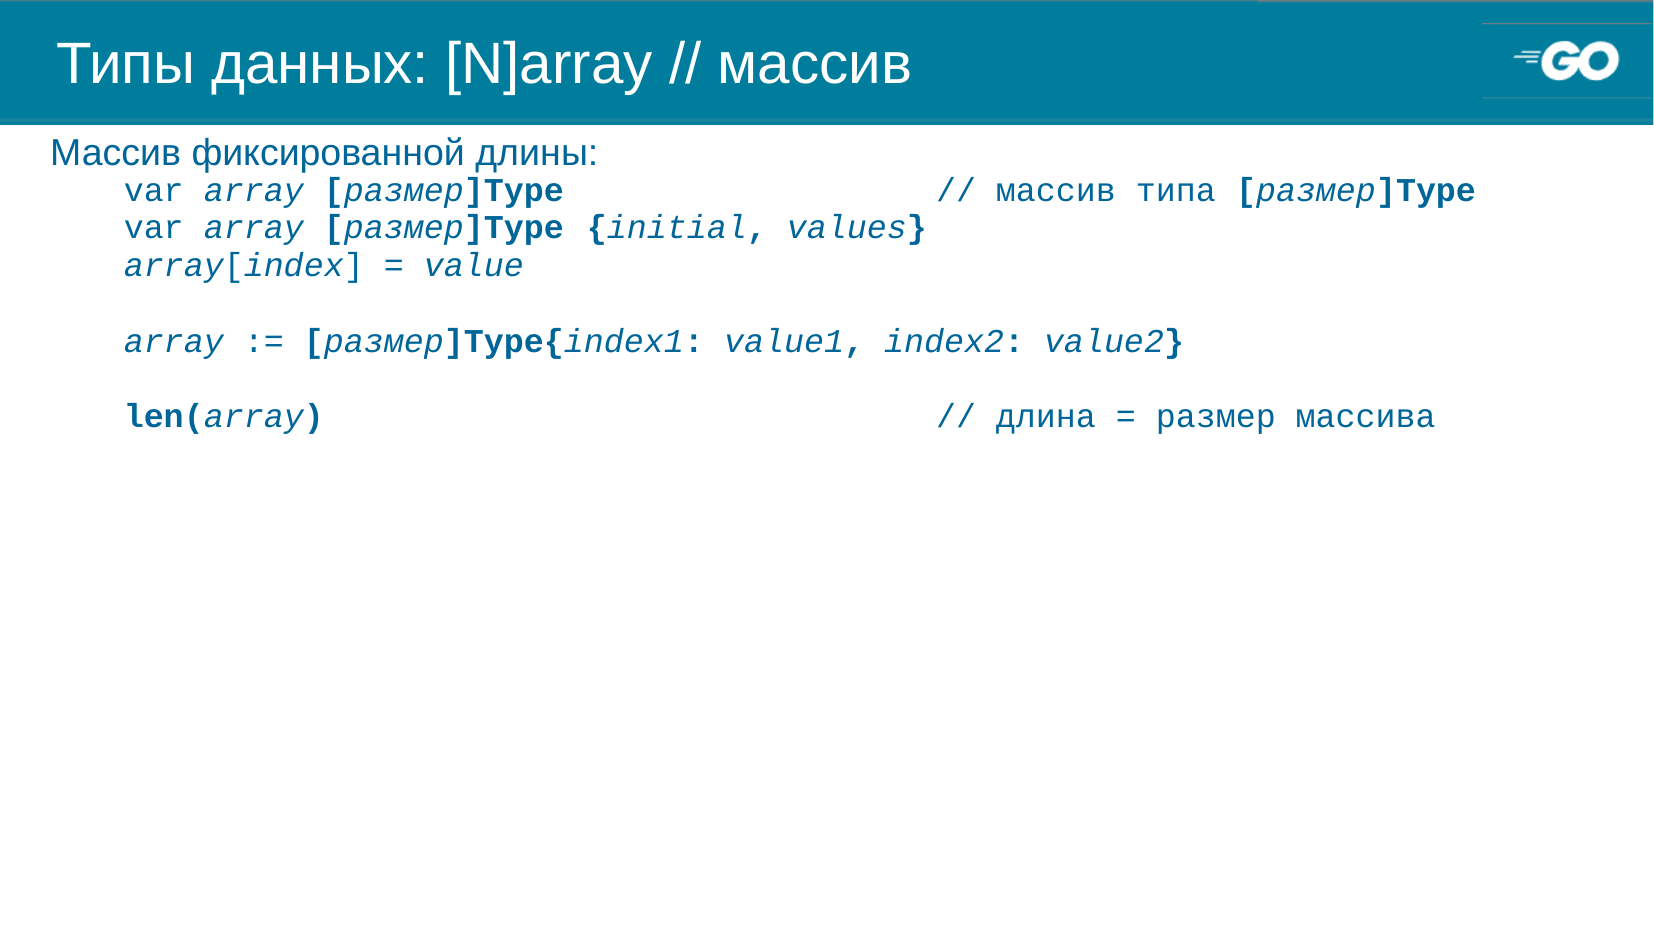

Типы данных: [N]array // массив
Массив фиксированной длины:
	var array [размер]Type						// массив типа [размер]Type
	var array [размер]Type	 {initial, values}
	array[index] = value
	array := [размер]Type{index1: value1, index2: value2}
	len(array)									// длина = размер массива